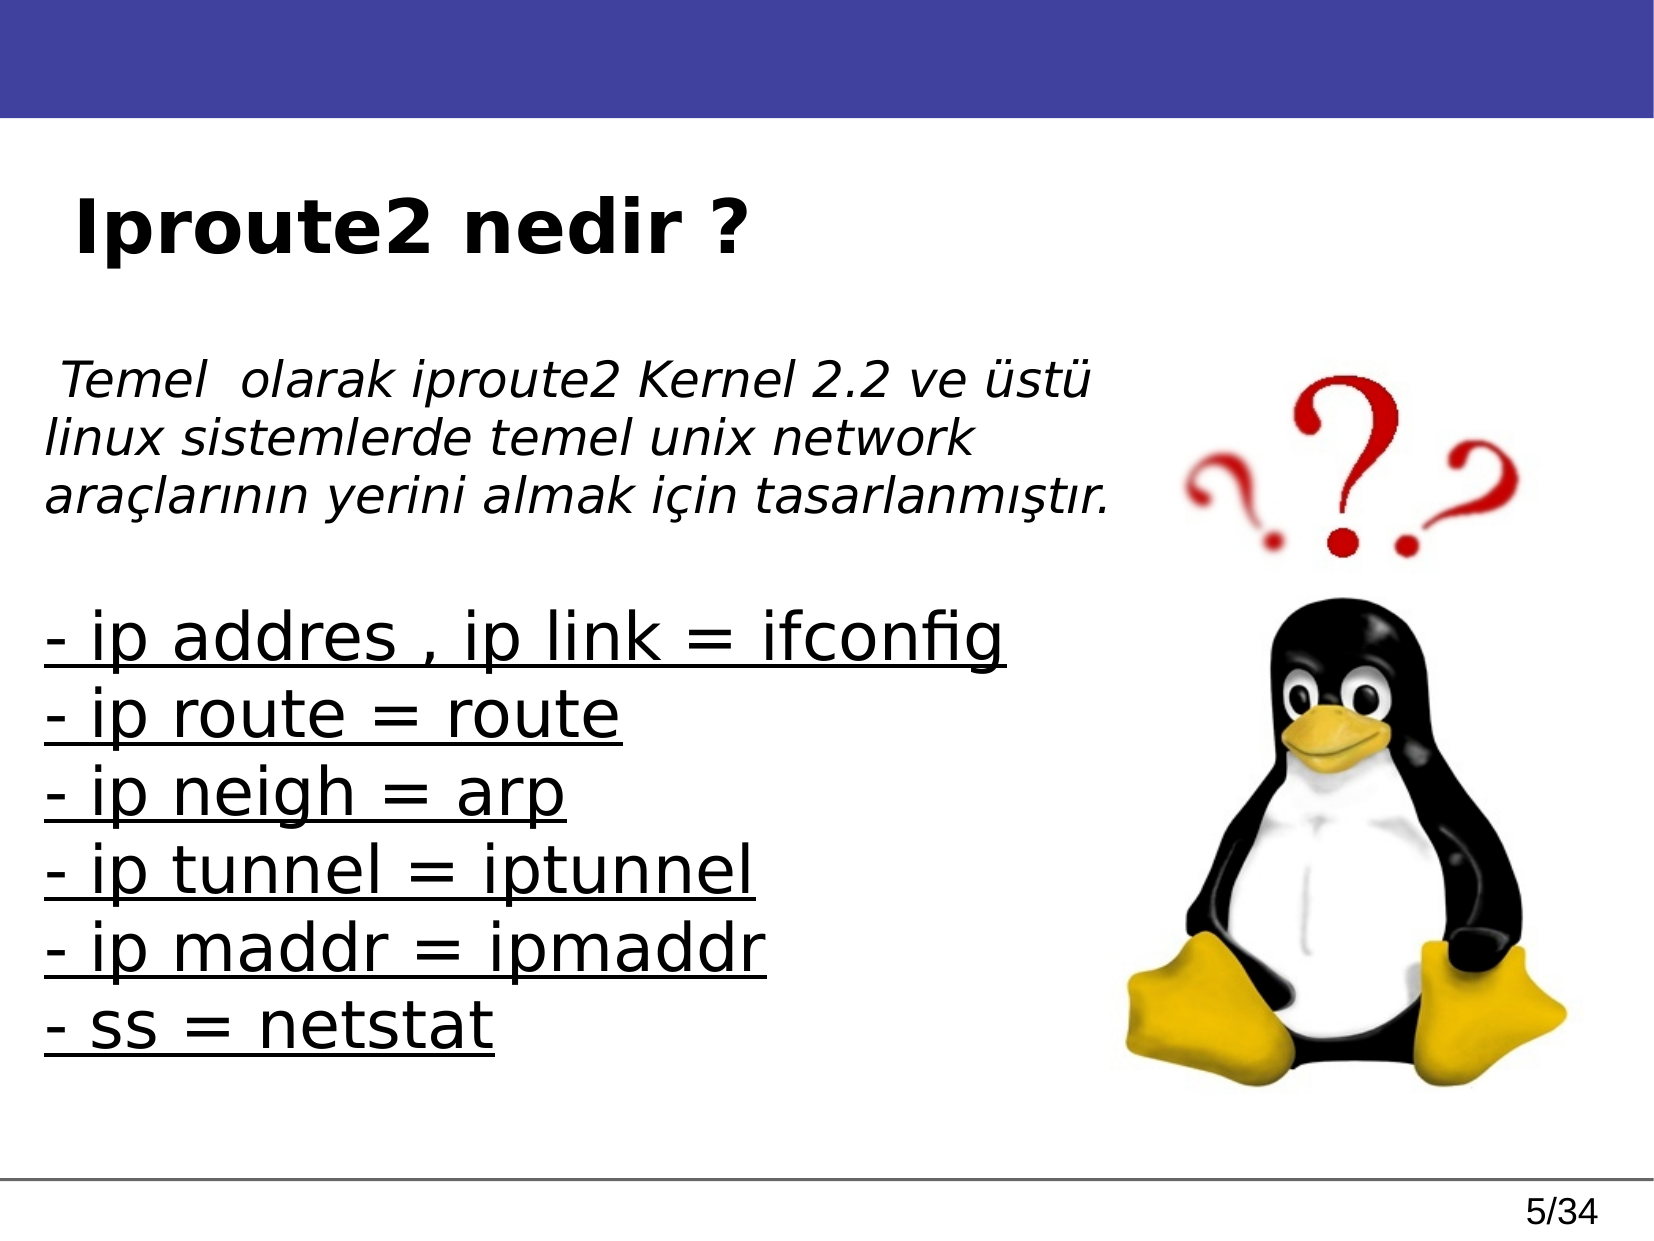

Iproute2 nedir ?
 Temel olarak iproute2 Kernel 2.2 ve üstü linux sistemlerde temel unix network araçlarının yerini almak için tasarlanmıştır.
- ip addres , ip link = ifconfig
- ip route = route
- ip neigh = arp
- ip tunnel = iptunnel
- ip maddr = ipmaddr
- ss = netstat